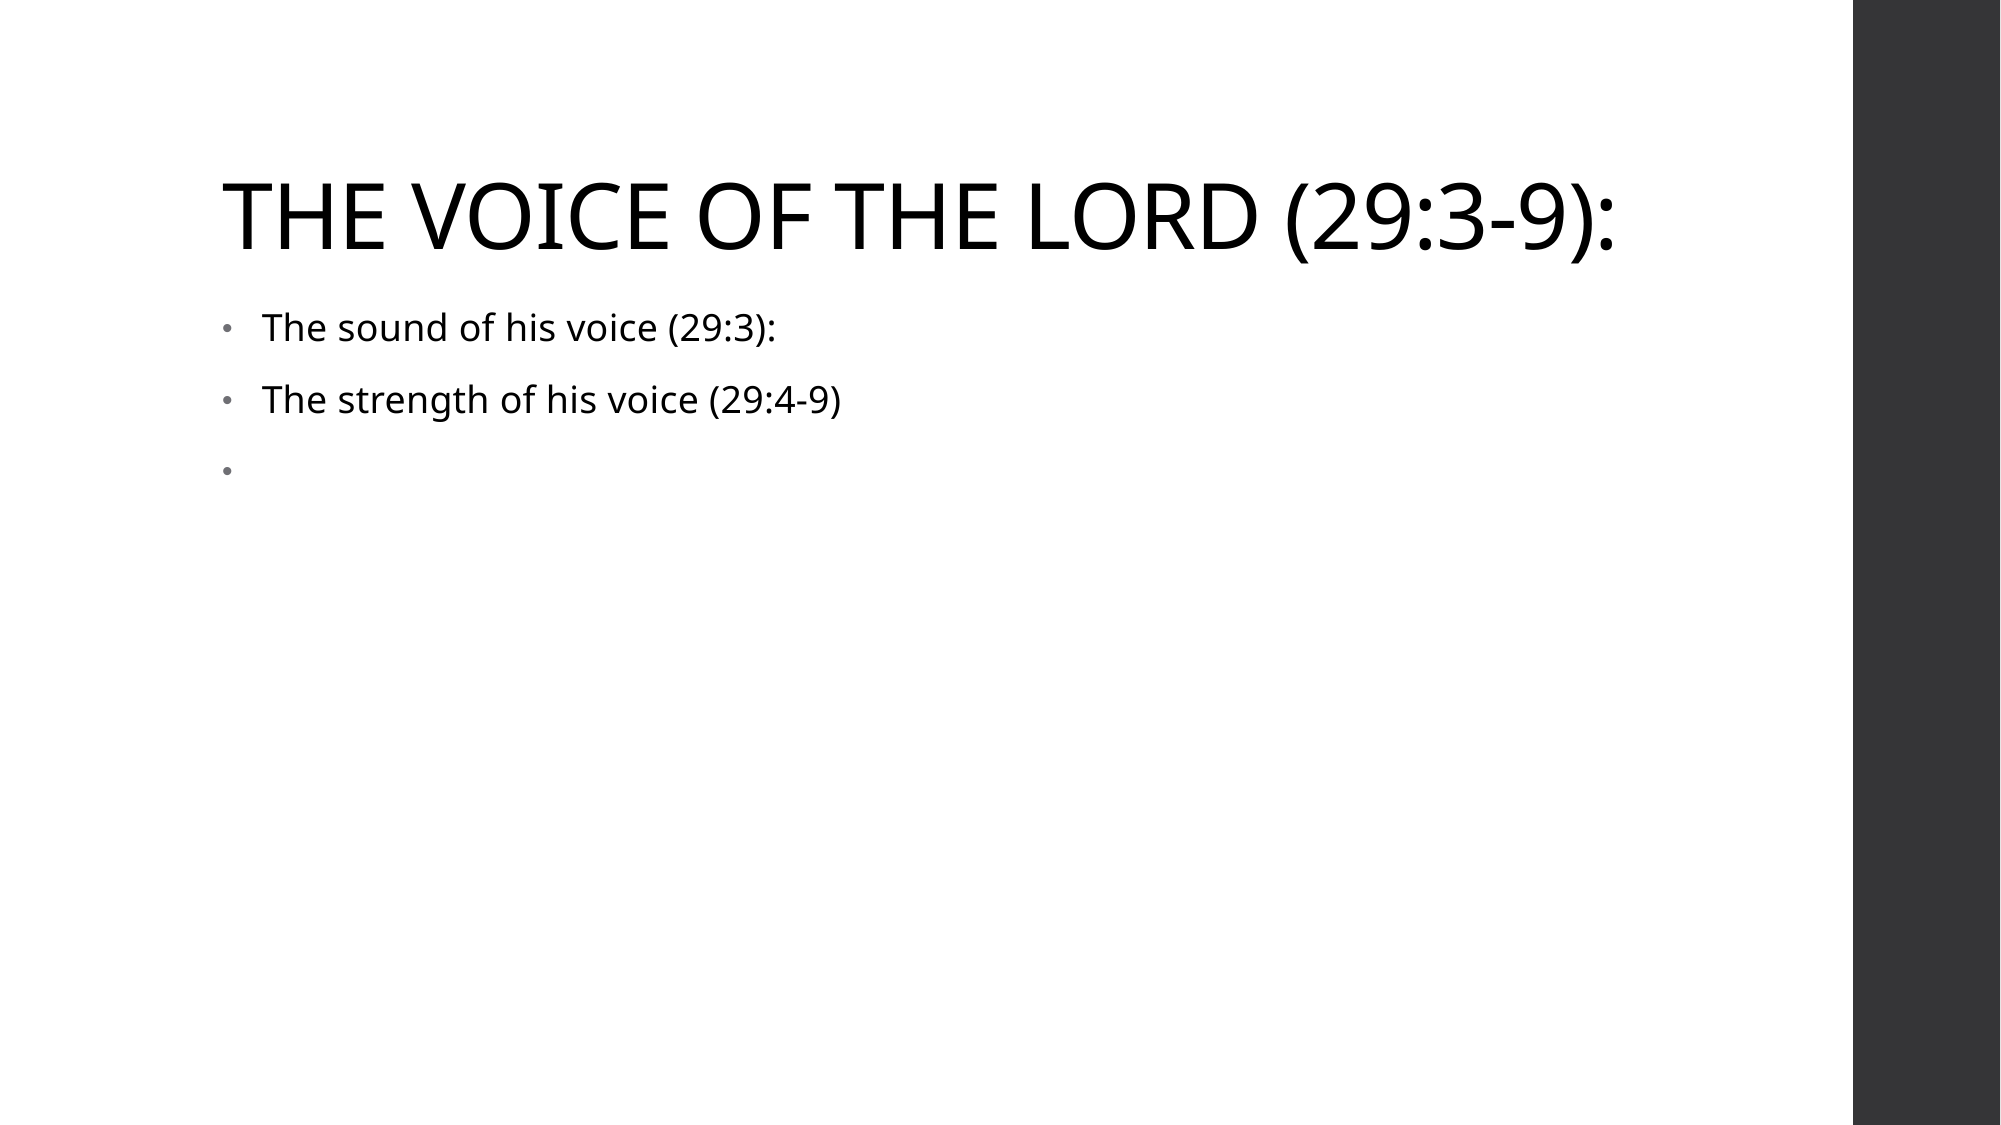

# THE VOICE OF THE LORD (29:3-9):
 The sound of his voice (29:3):
 The strength of his voice (29:4-9)